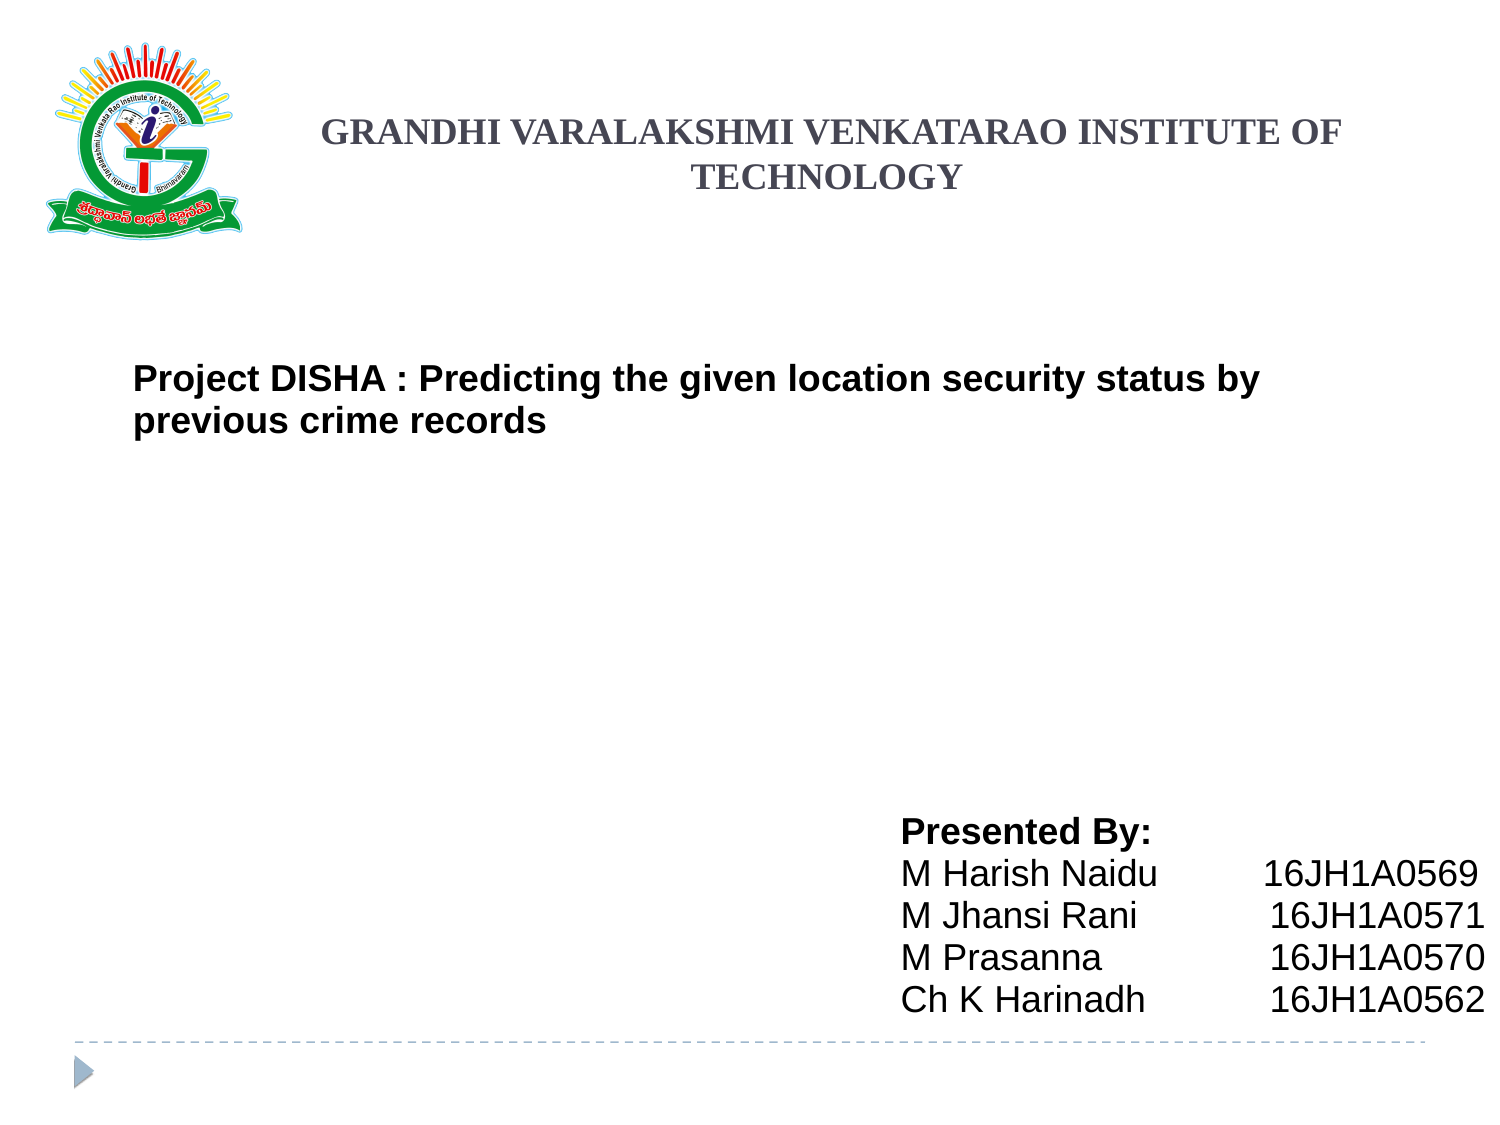

GRANDHI VARALAKSHMI VENKATARAO INSTITUTE OF TECHNOLOGY
Project DISHA : Predicting the given location security status by previous crime records
Presented By:
M Harish Naidu 16JH1A0569
M Jhansi Rani 		16JH1A0571
M Prasanna 			16JH1A0570
Ch K Harinadh		16JH1A0562